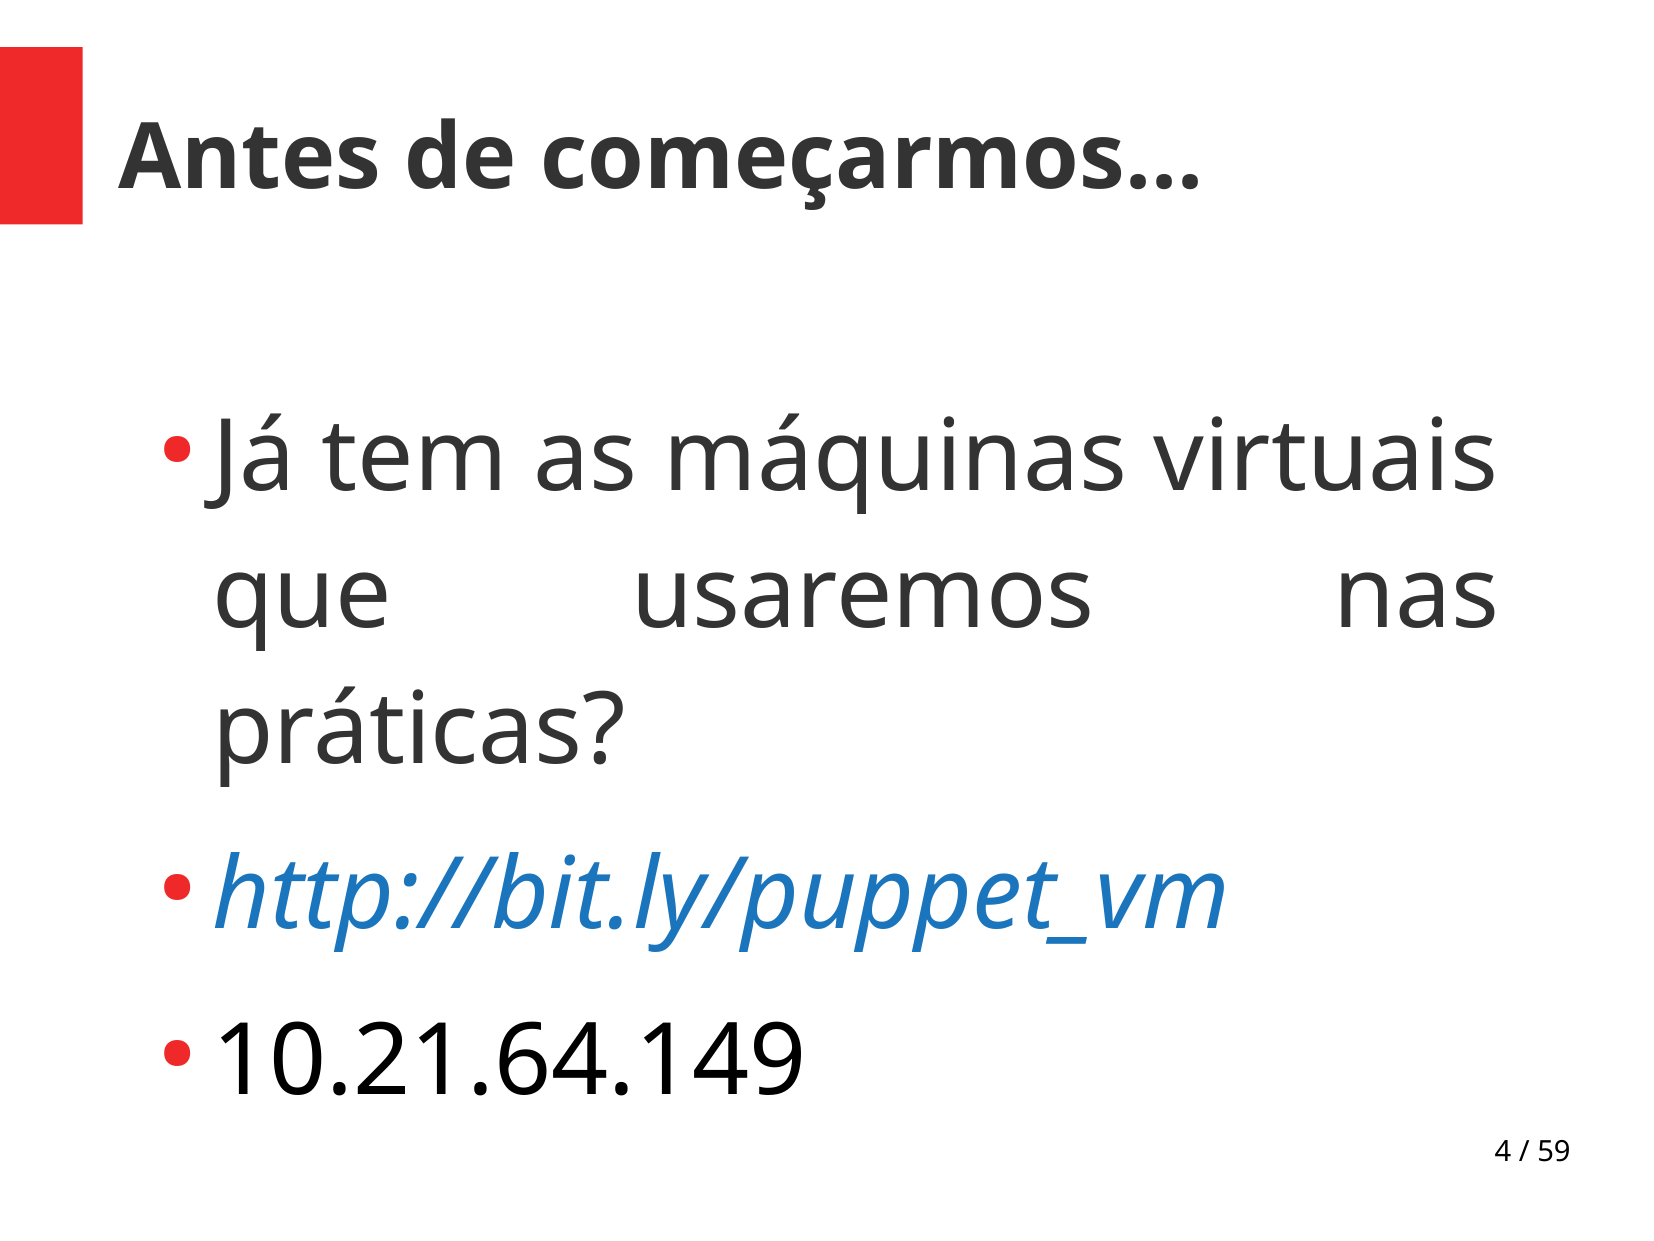

# Antes de começarmos...
Já tem as máquinas virtuais que usaremos nas práticas?
http://bit.ly/puppet_vm
10.21.64.149
4